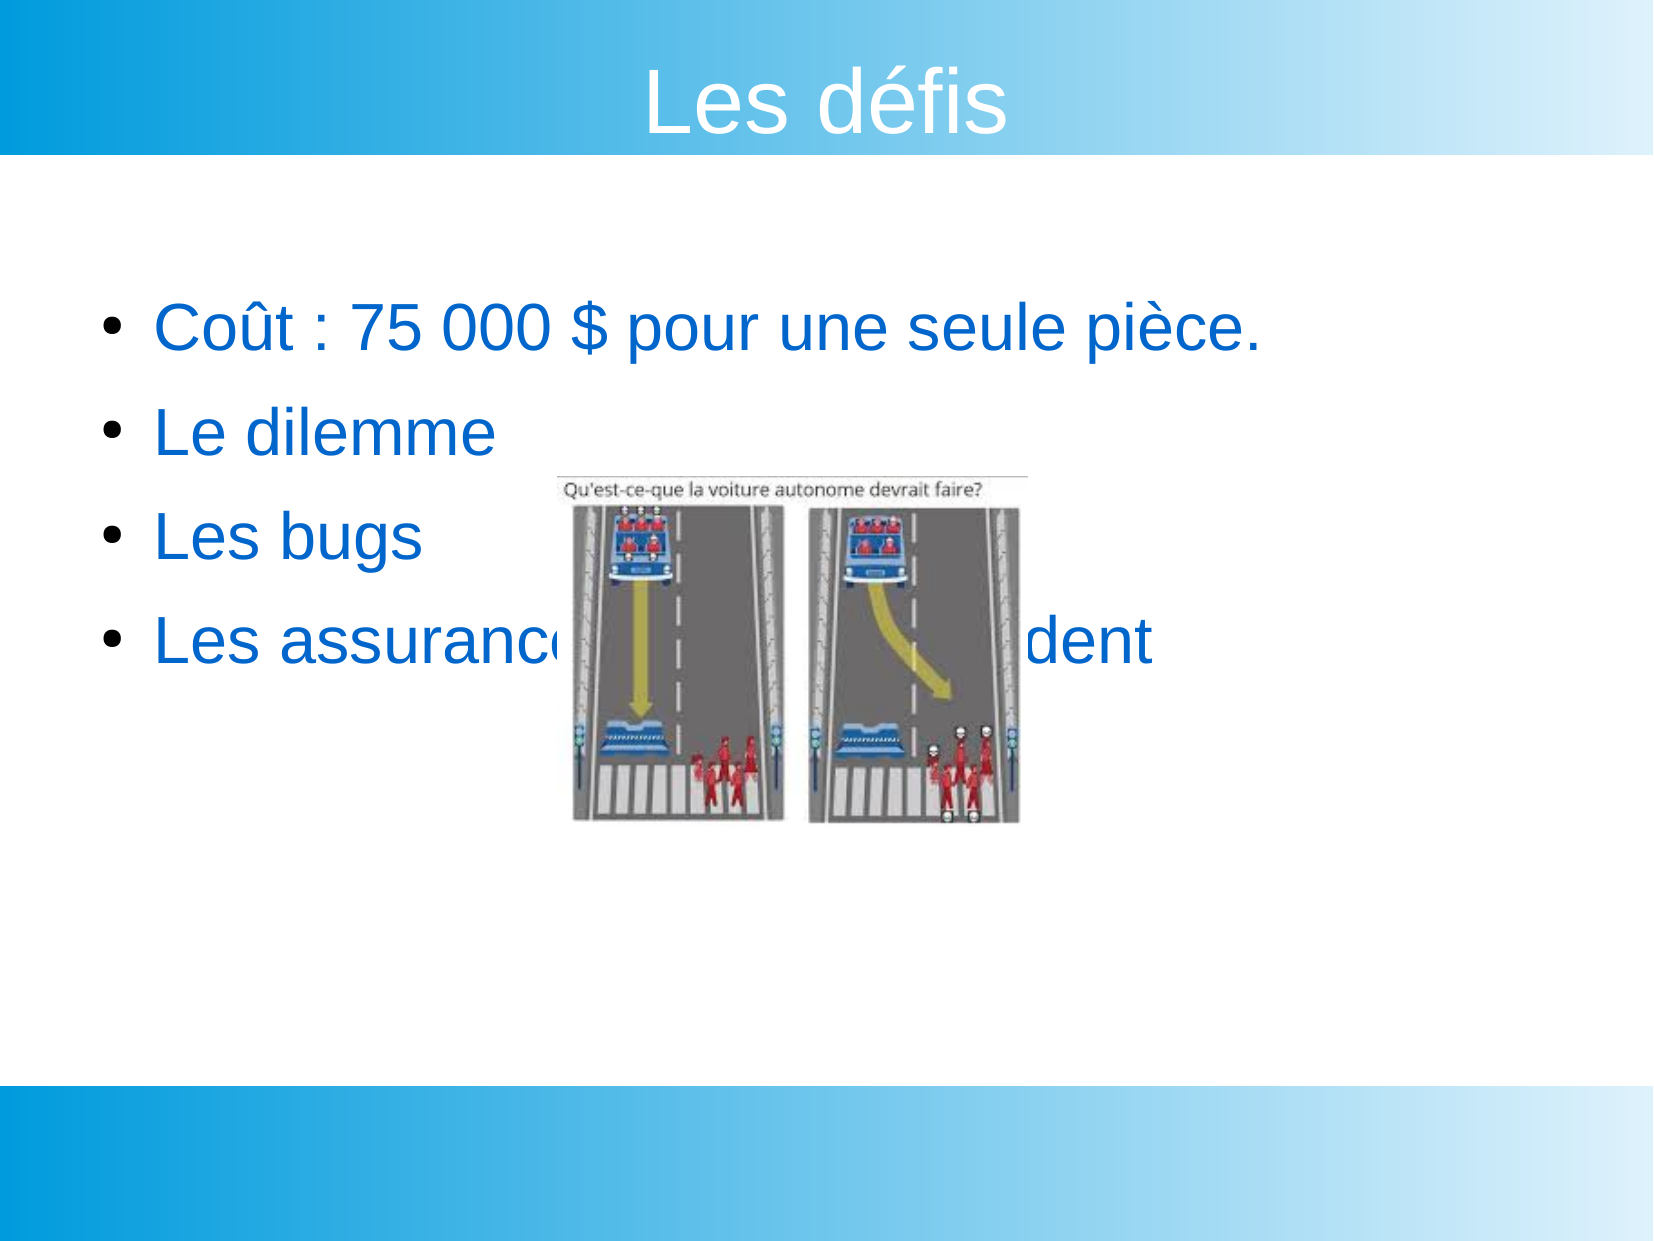

# Les défis
Coût : 75 000 $ pour une seule pièce.
Le dilemme
Les bugs
Les assurances en cas d’accident